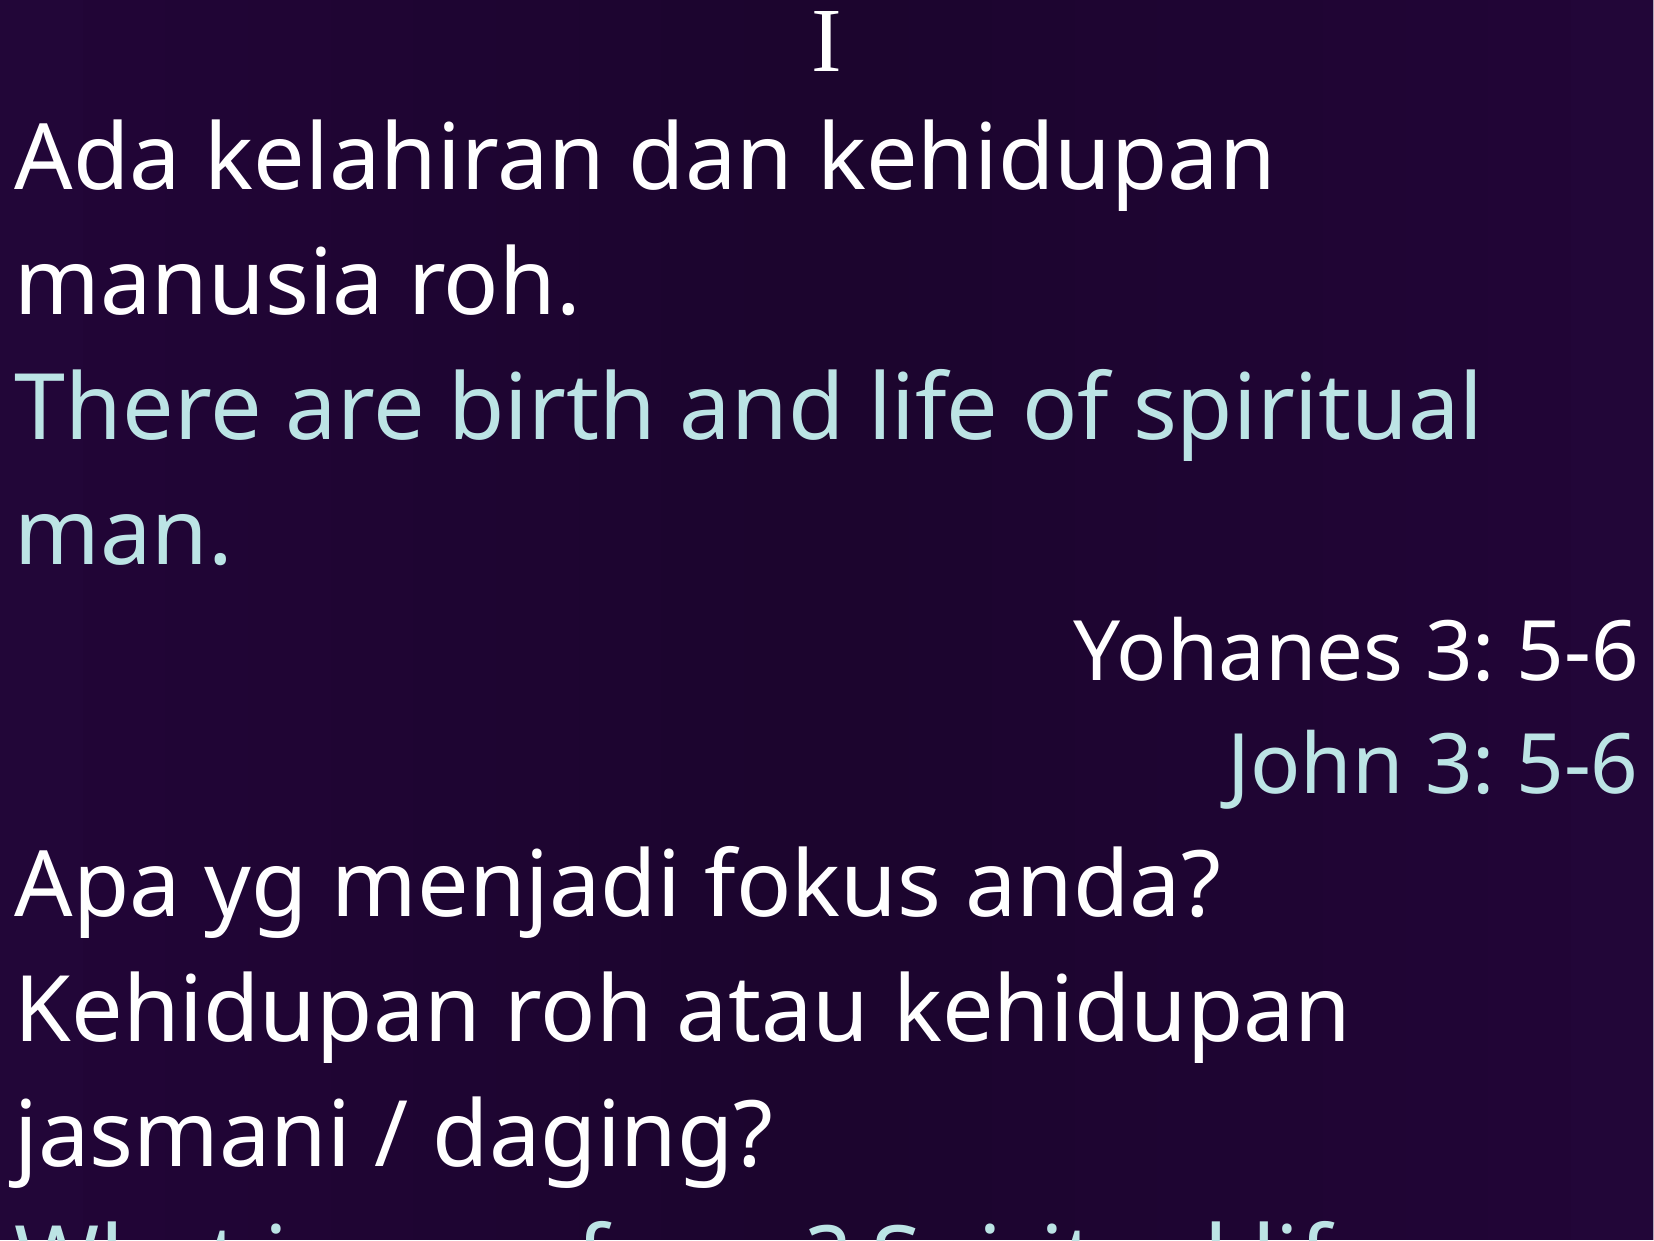

I
Ada kelahiran dan kehidupan manusia roh.
There are birth and life of spiritual man.
Yohanes 3: 5-6
John 3: 5-6
Apa yg menjadi fokus anda? Kehidupan roh atau kehidupan jasmani / daging?
What is your focus? Spiritual life or physical / flesh life?